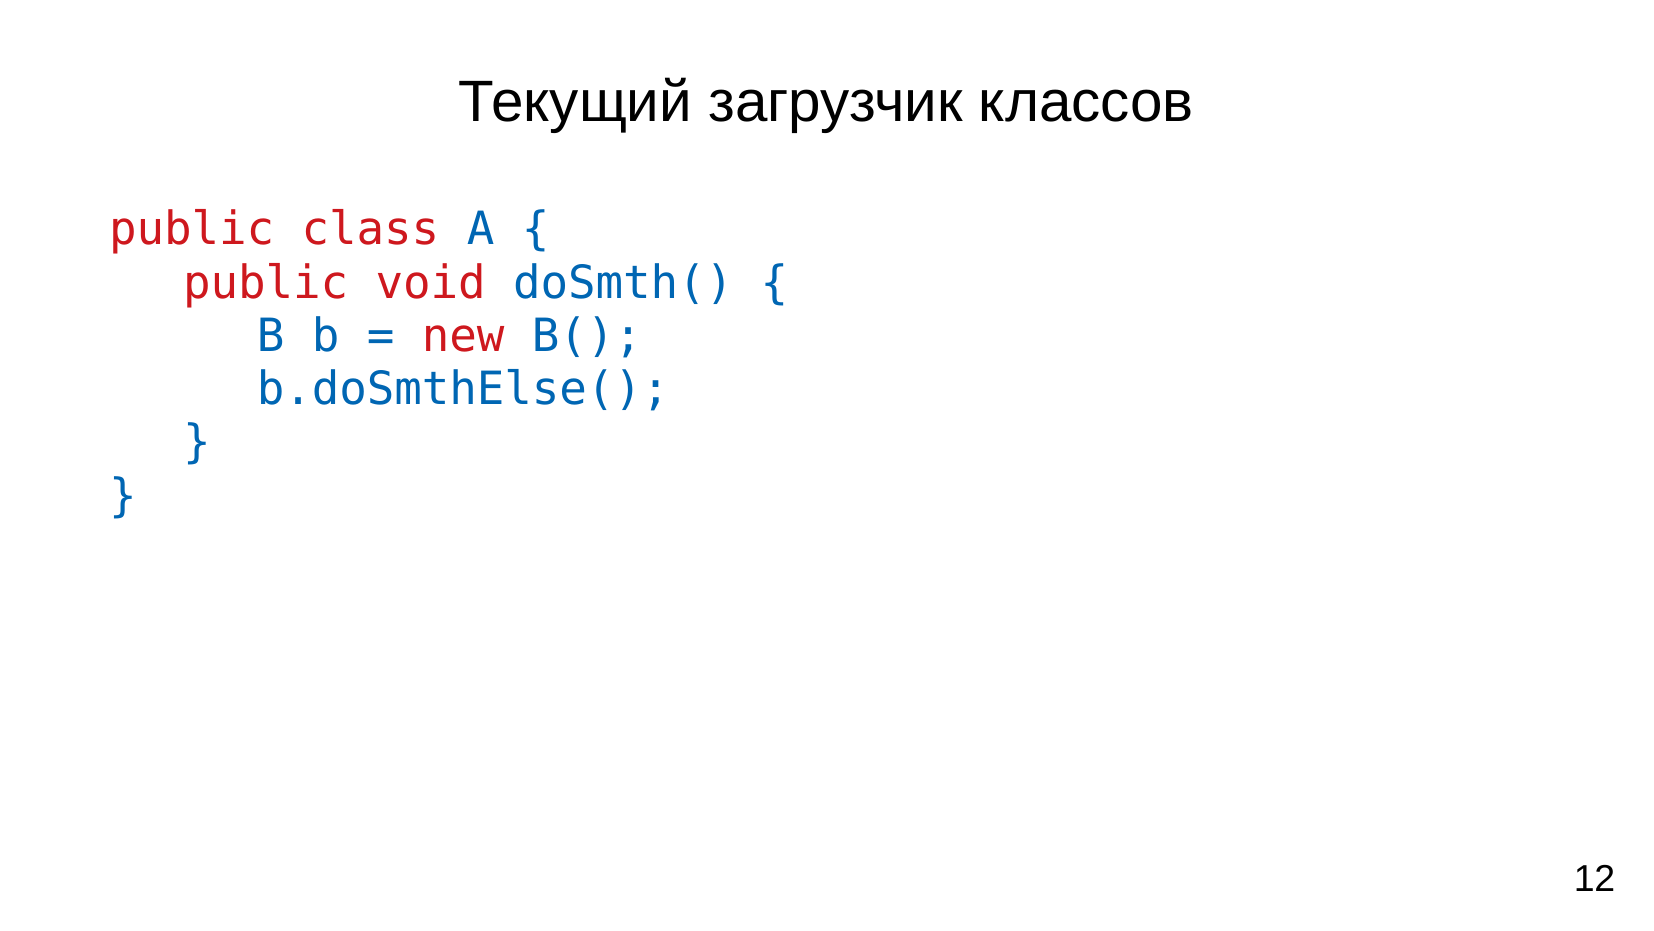

Текущий загрузчик классов
public class A {
	public void doSmth() {
		B b = new B();
		b.doSmthElse();
	}
}
12